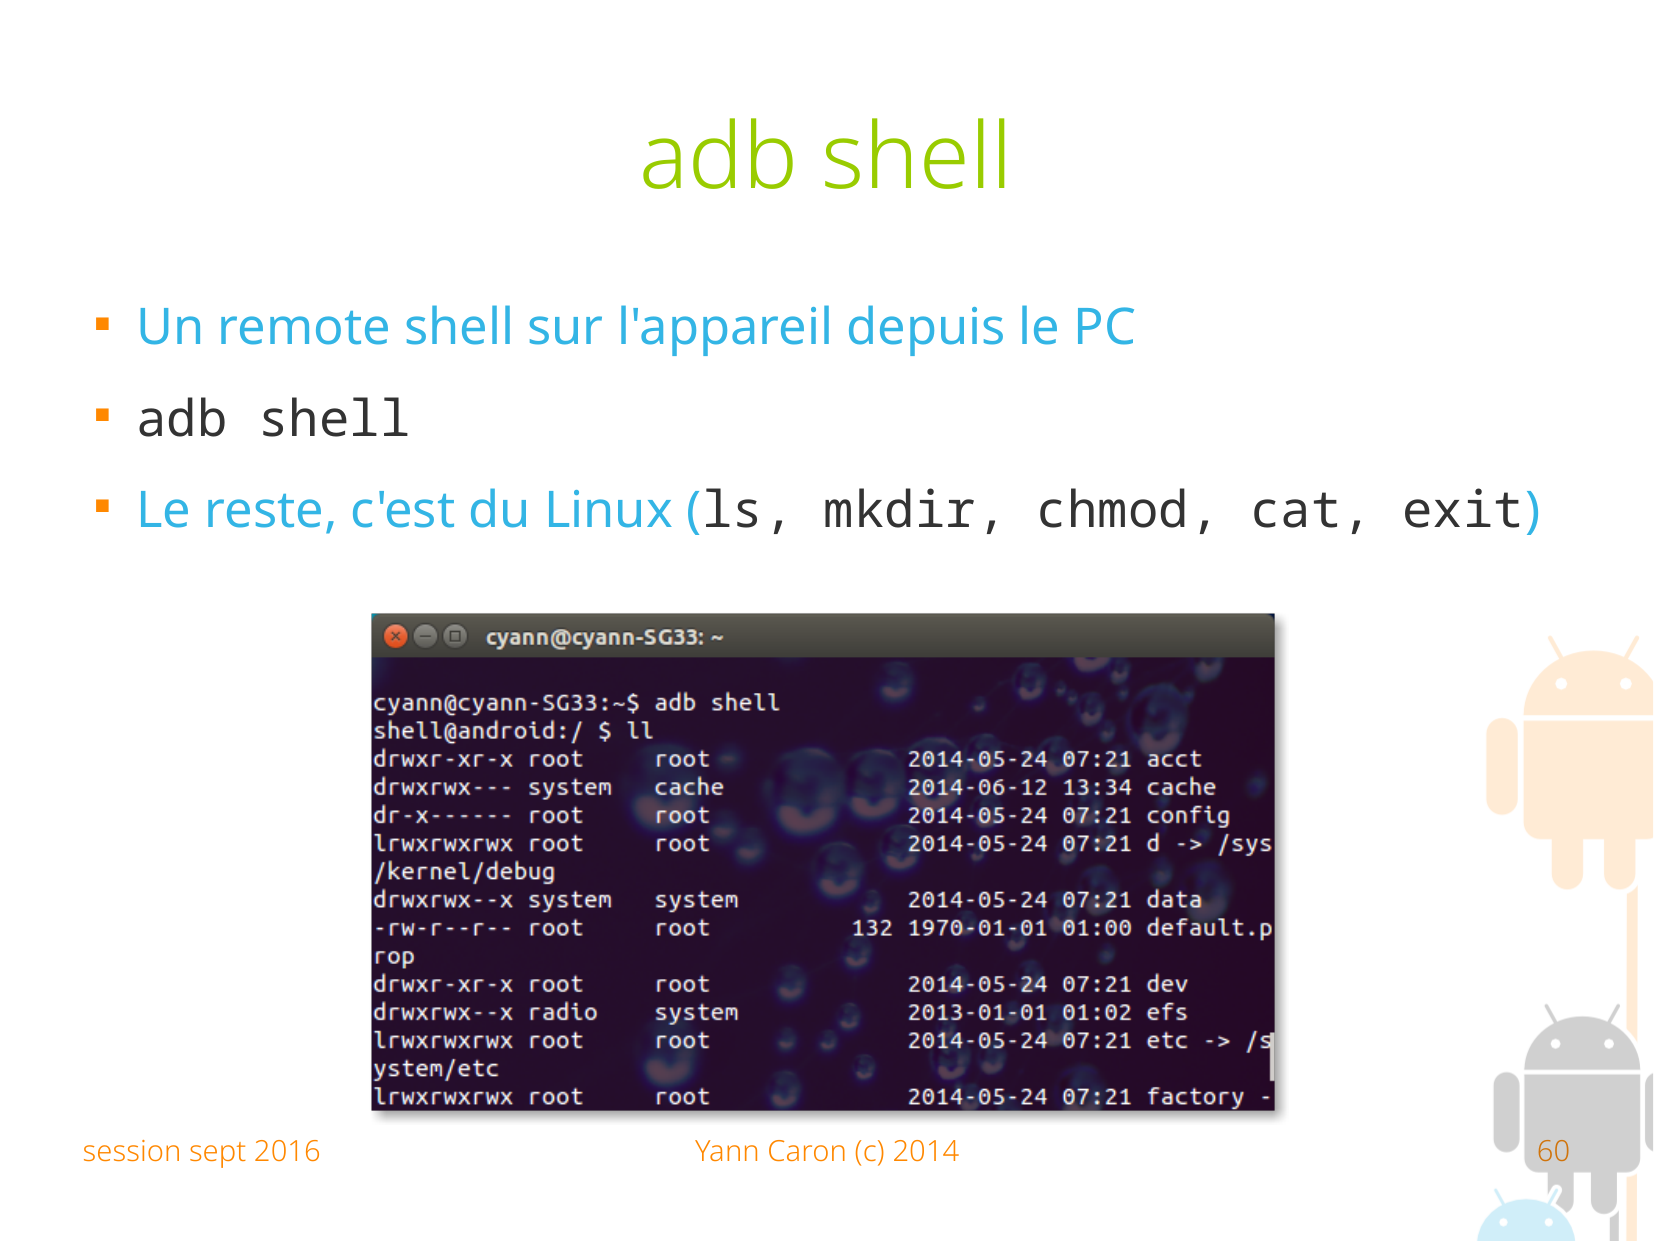

# adb shell
Un remote shell sur l'appareil depuis le PC
adb shell
Le reste, c'est du Linux (ls, mkdir, chmod, cat, exit)
session sept 2016
Yann Caron (c) 2014
60